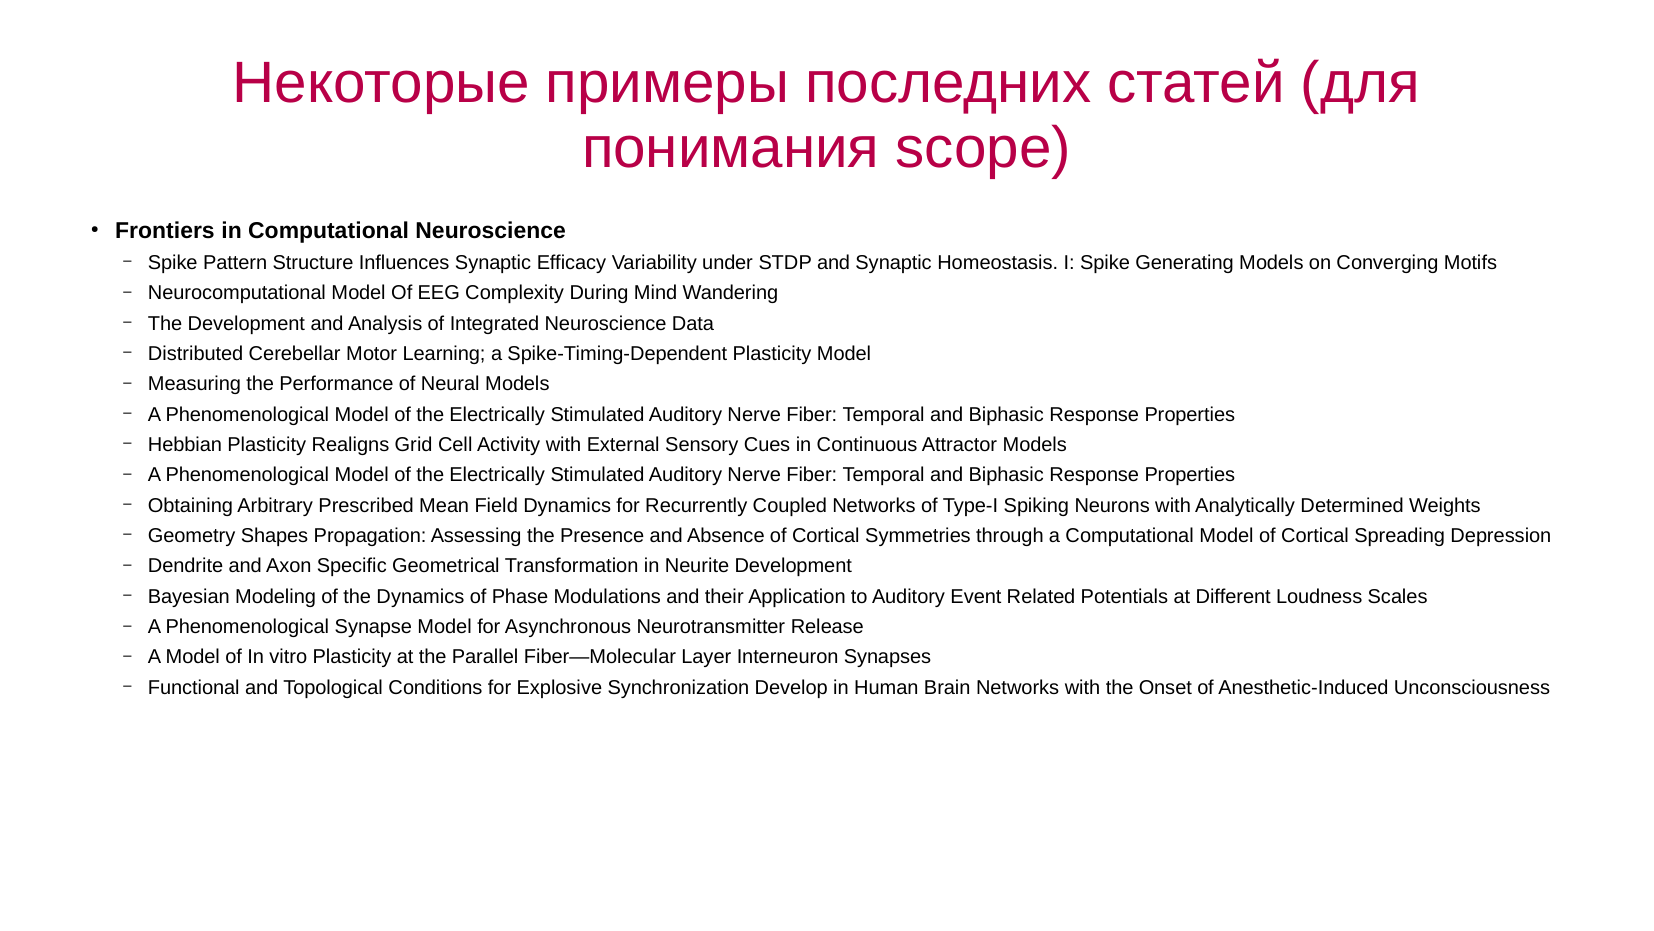

# Некоторые примеры последних статей (для понимания scope)
Frontiers in Computational Neuroscience
Spike Pattern Structure Influences Synaptic Efficacy Variability under STDP and Synaptic Homeostasis. I: Spike Generating Models on Converging Motifs
Neurocomputational Model Of EEG Complexity During Mind Wandering
The Development and Analysis of Integrated Neuroscience Data
Distributed Cerebellar Motor Learning; a Spike-Timing-Dependent Plasticity Model
Measuring the Performance of Neural Models
A Phenomenological Model of the Electrically Stimulated Auditory Nerve Fiber: Temporal and Biphasic Response Properties
Hebbian Plasticity Realigns Grid Cell Activity with External Sensory Cues in Continuous Attractor Models
A Phenomenological Model of the Electrically Stimulated Auditory Nerve Fiber: Temporal and Biphasic Response Properties
Obtaining Arbitrary Prescribed Mean Field Dynamics for Recurrently Coupled Networks of Type-I Spiking Neurons with Analytically Determined Weights
Geometry Shapes Propagation: Assessing the Presence and Absence of Cortical Symmetries through a Computational Model of Cortical Spreading Depression
Dendrite and Axon Specific Geometrical Transformation in Neurite Development
Bayesian Modeling of the Dynamics of Phase Modulations and their Application to Auditory Event Related Potentials at Different Loudness Scales
A Phenomenological Synapse Model for Asynchronous Neurotransmitter Release
A Model of In vitro Plasticity at the Parallel Fiber—Molecular Layer Interneuron Synapses
Functional and Topological Conditions for Explosive Synchronization Develop in Human Brain Networks with the Onset of Anesthetic-Induced Unconsciousness